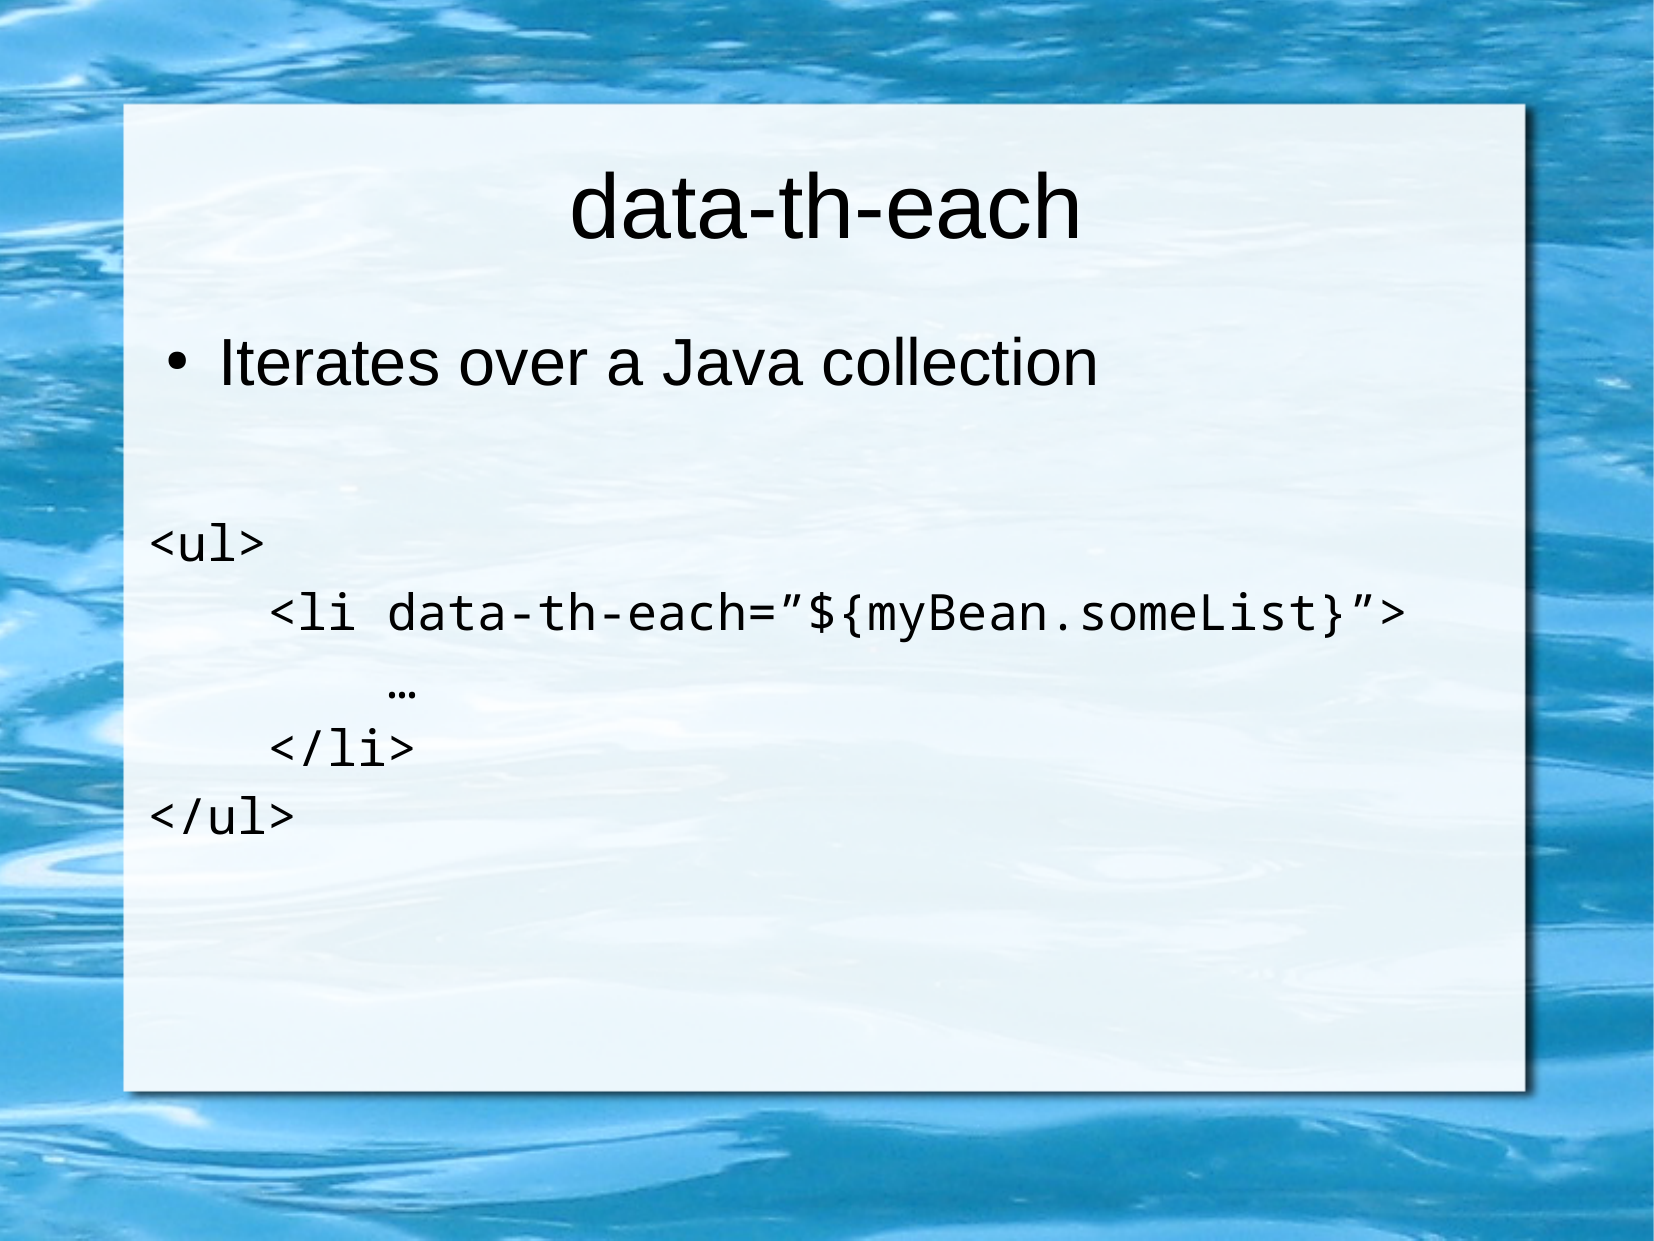

# data-th-each
Iterates over a Java collection
<ul>
 <li data-th-each=”${myBean.someList}”>
 …
 </li>
</ul>